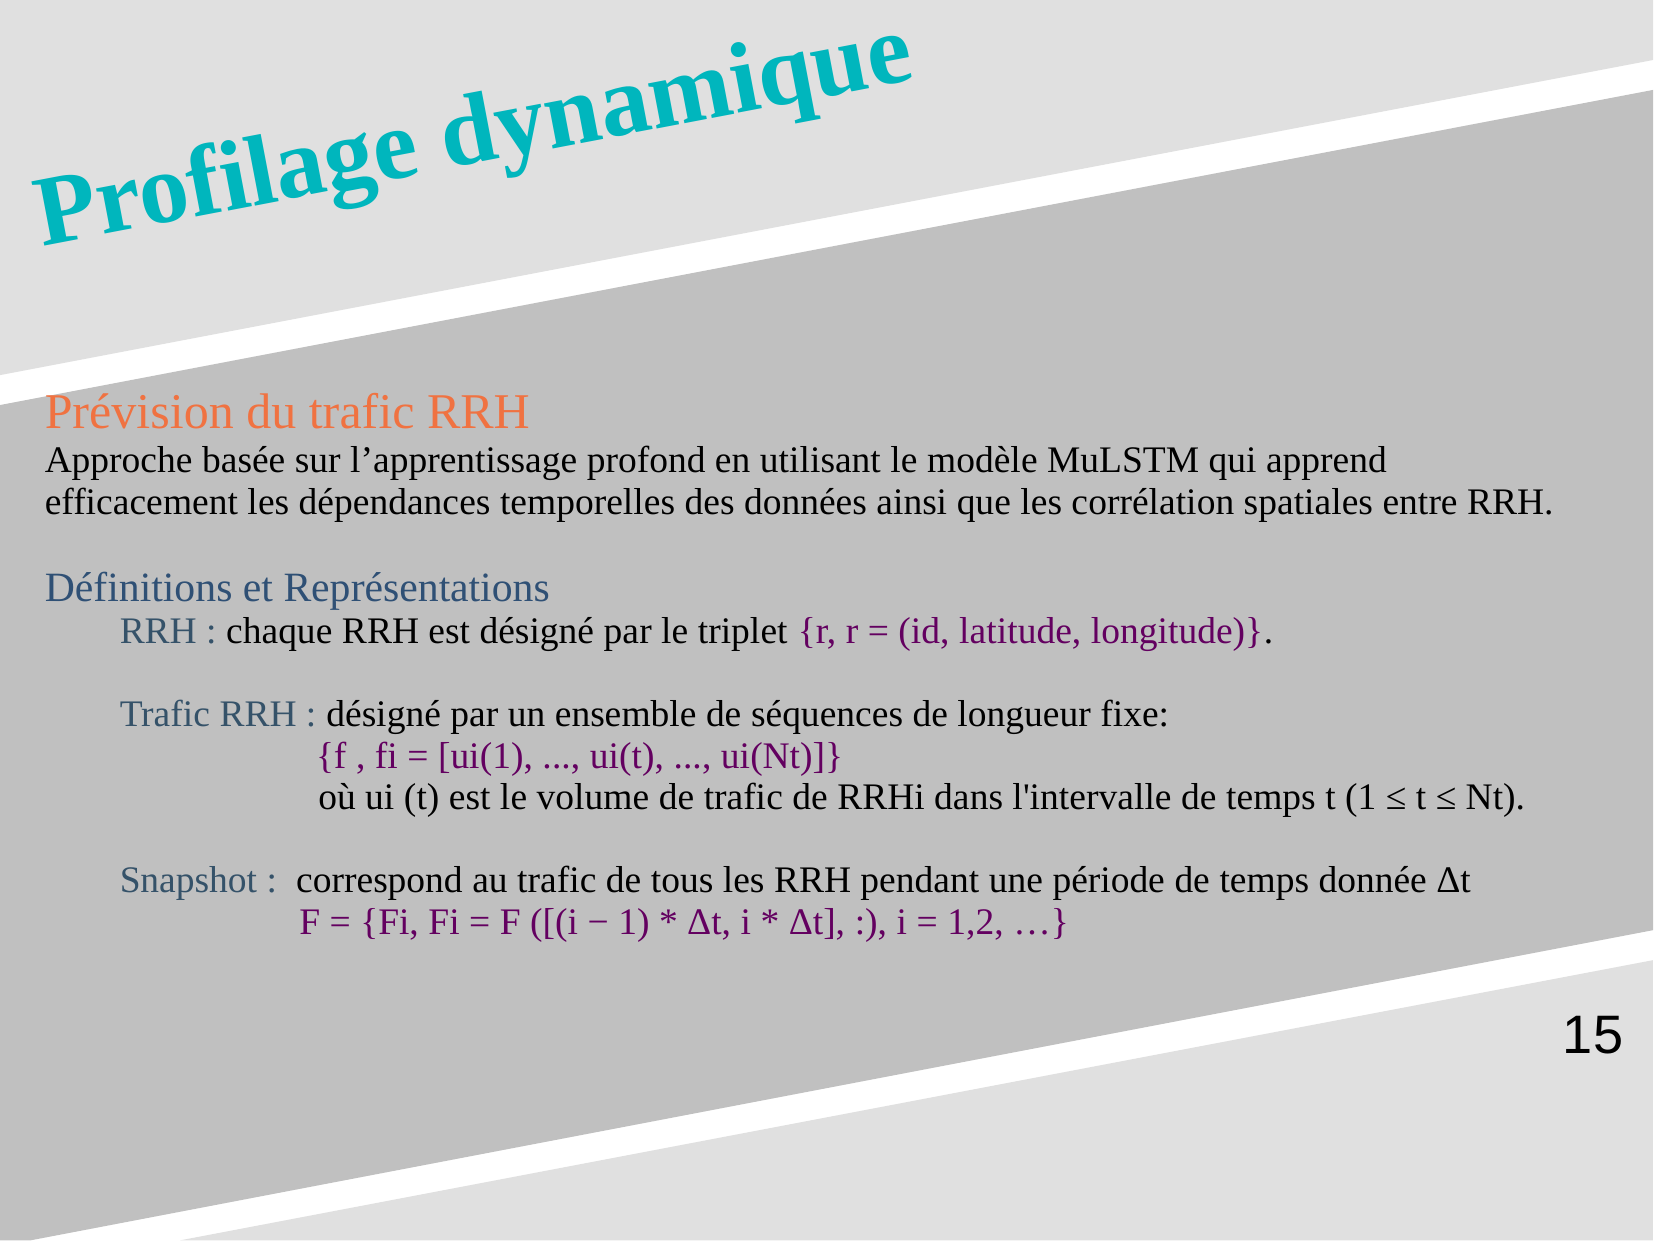

# Profilage dynamique
Prévision du trafic RRH
Approche basée sur l’apprentissage profond en utilisant le modèle MuLSTM qui apprend efficacement les dépendances temporelles des données ainsi que les corrélation spatiales entre RRH.
Définitions et Représentations
	RRH : chaque RRH est désigné par le triplet {r, r = (id, latitude, longitude)}.
	Trafic RRH : désigné par un ensemble de séquences de longueur fixe:
			 	 {f , fi = [ui(1), ..., ui(t), ..., ui(Nt)]}
		 où ui (t) est le volume de trafic de RRHi dans l'intervalle de temps t (1 ≤ t ≤ Nt).
	Snapshot : correspond au trafic de tous les RRH pendant une période de temps donnée Δt
		 F = {Fi, Fi = F ([(i − 1) * Δt, i * Δt], :), i = 1,2, …}
15